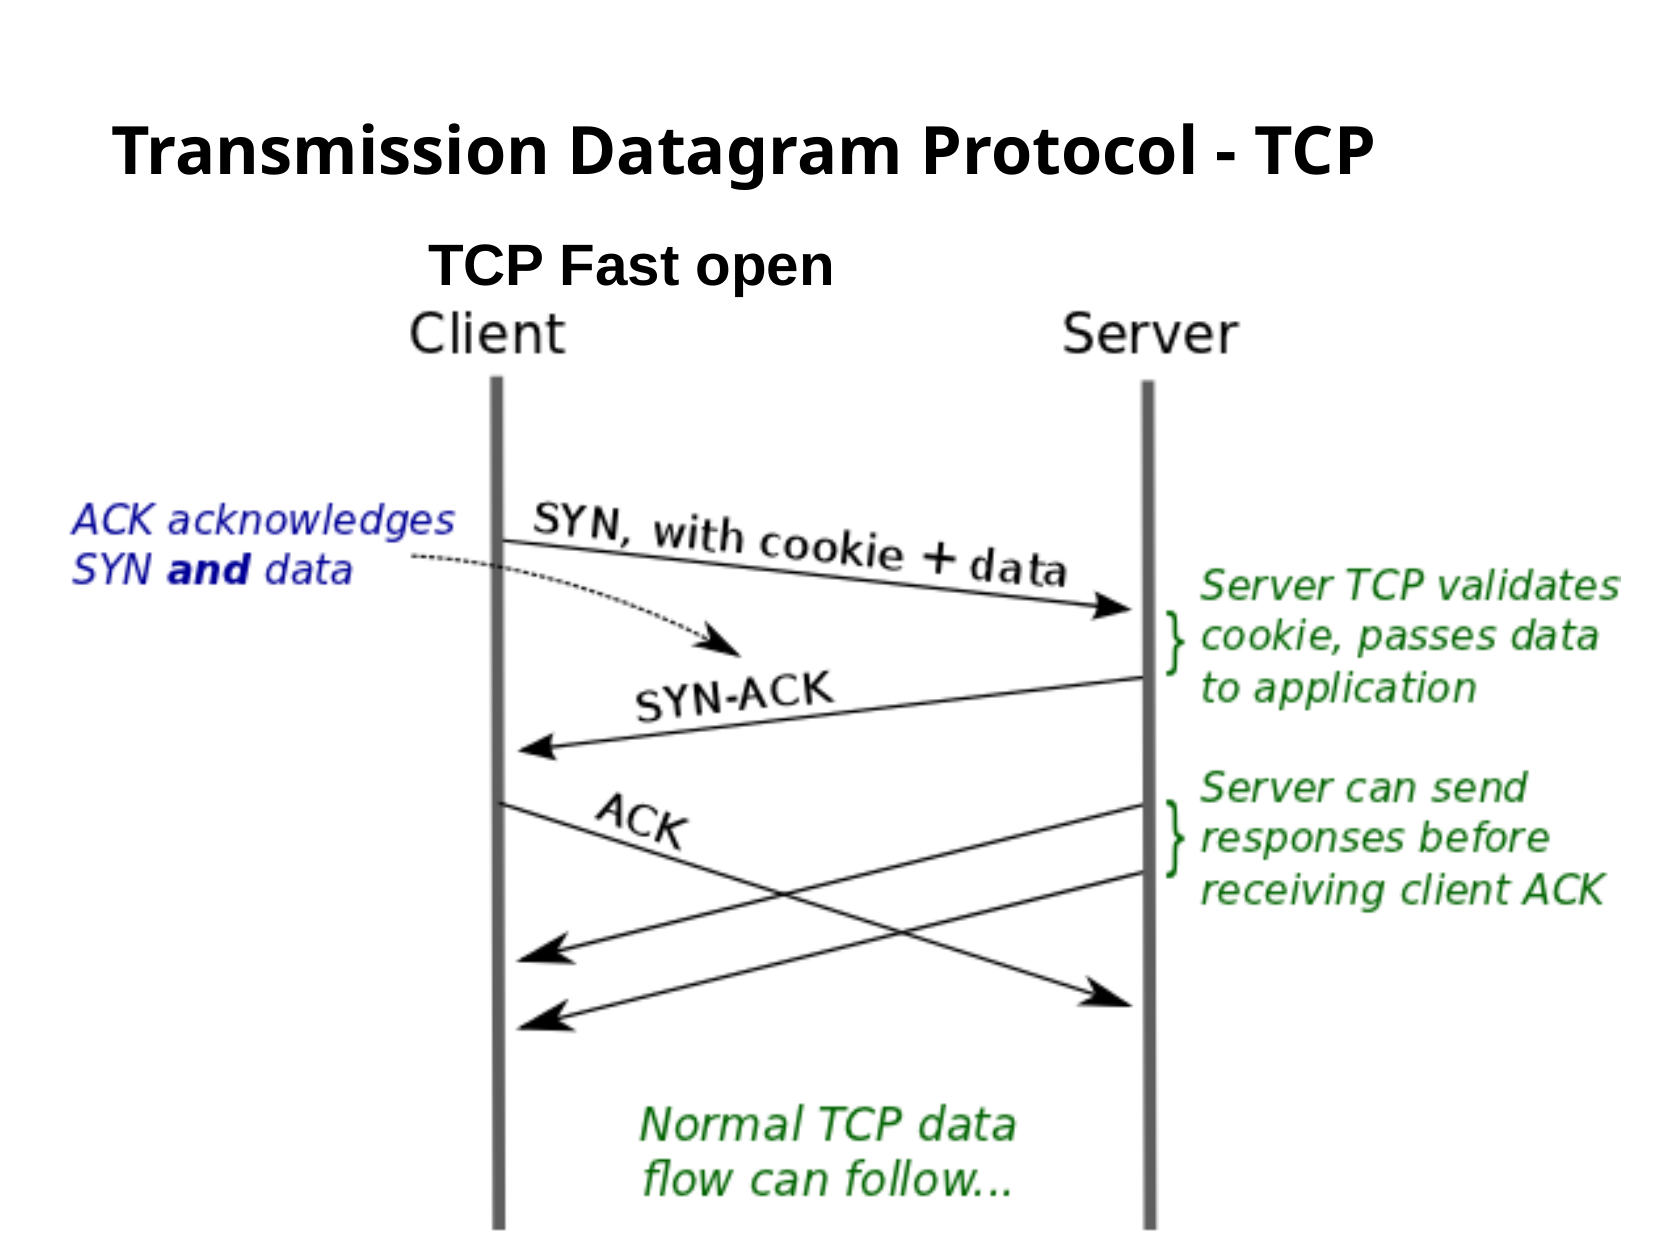

# Transmission Datagram Protocol - TCP
TCP Fast open